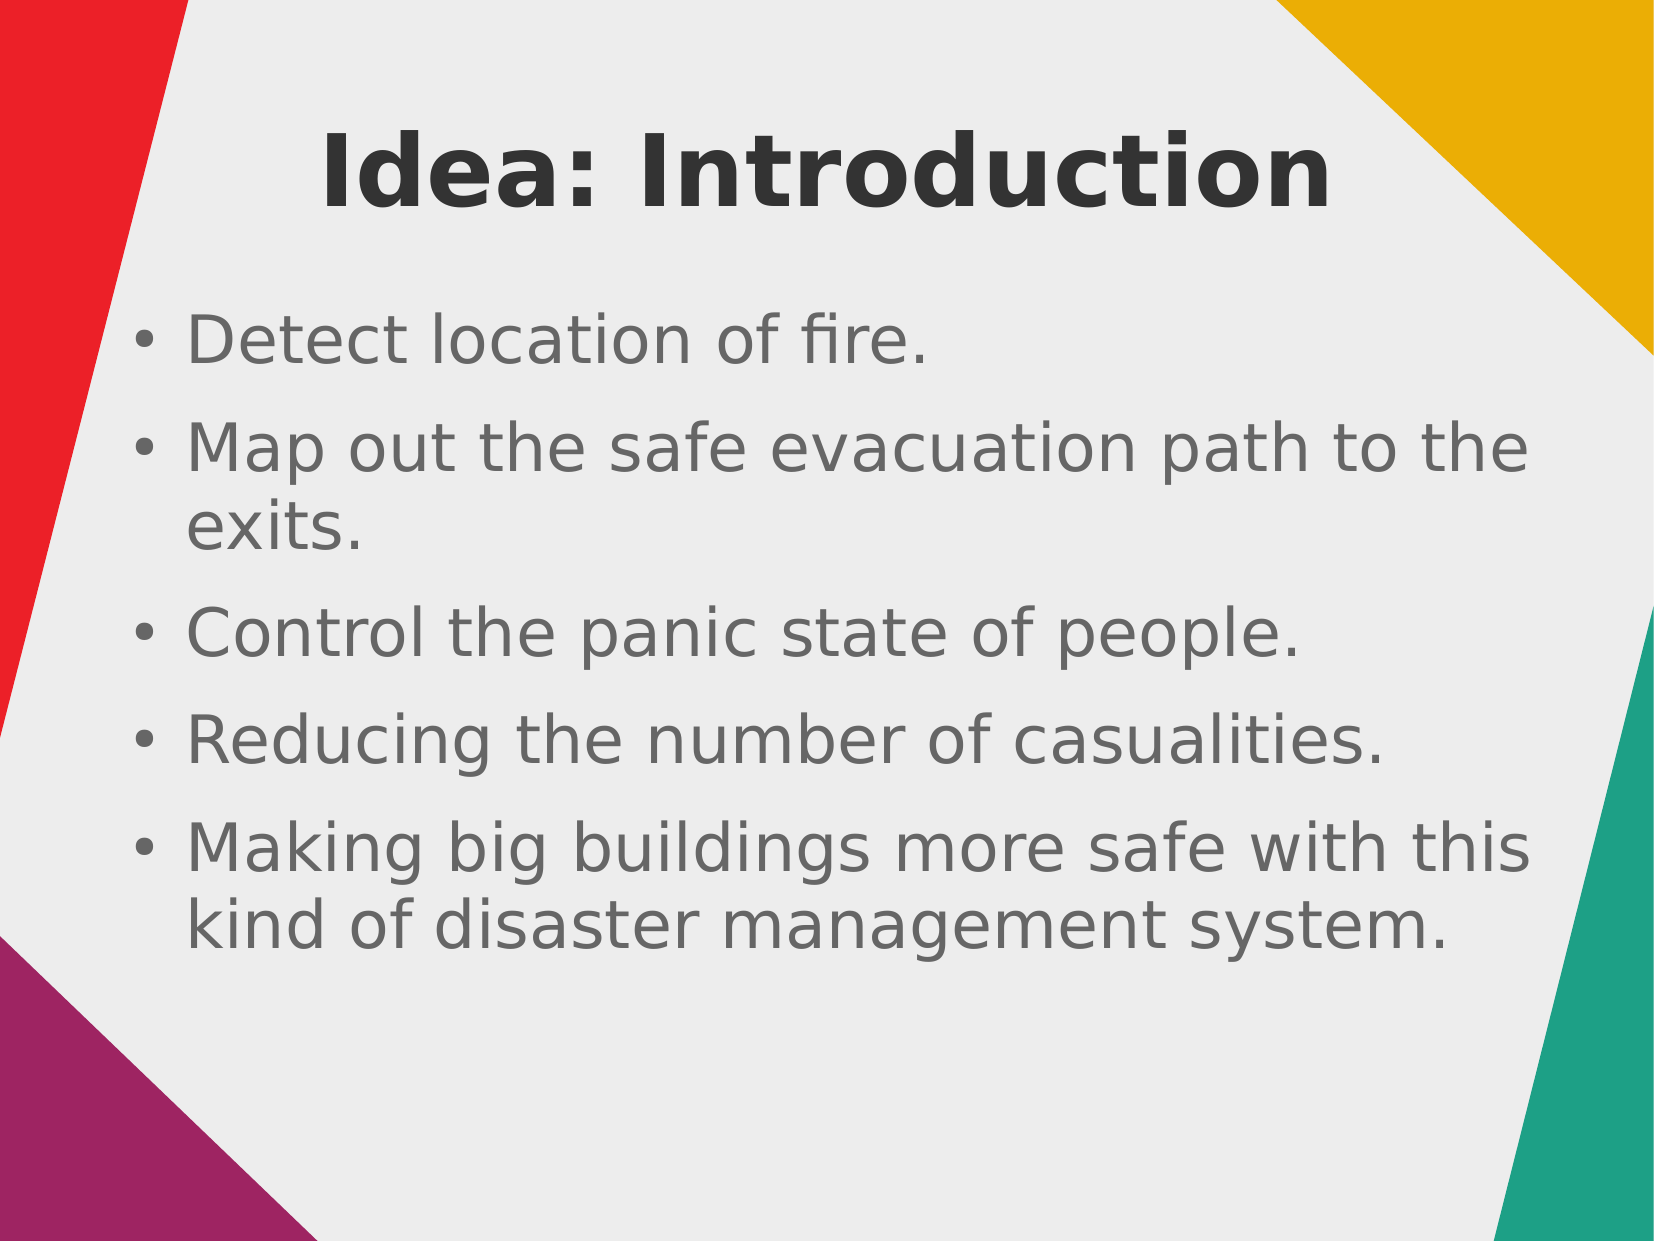

# Idea: Introduction
Detect location of fire.
Map out the safe evacuation path to the exits.
Control the panic state of people.
Reducing the number of casualities.
Making big buildings more safe with this kind of disaster management system.